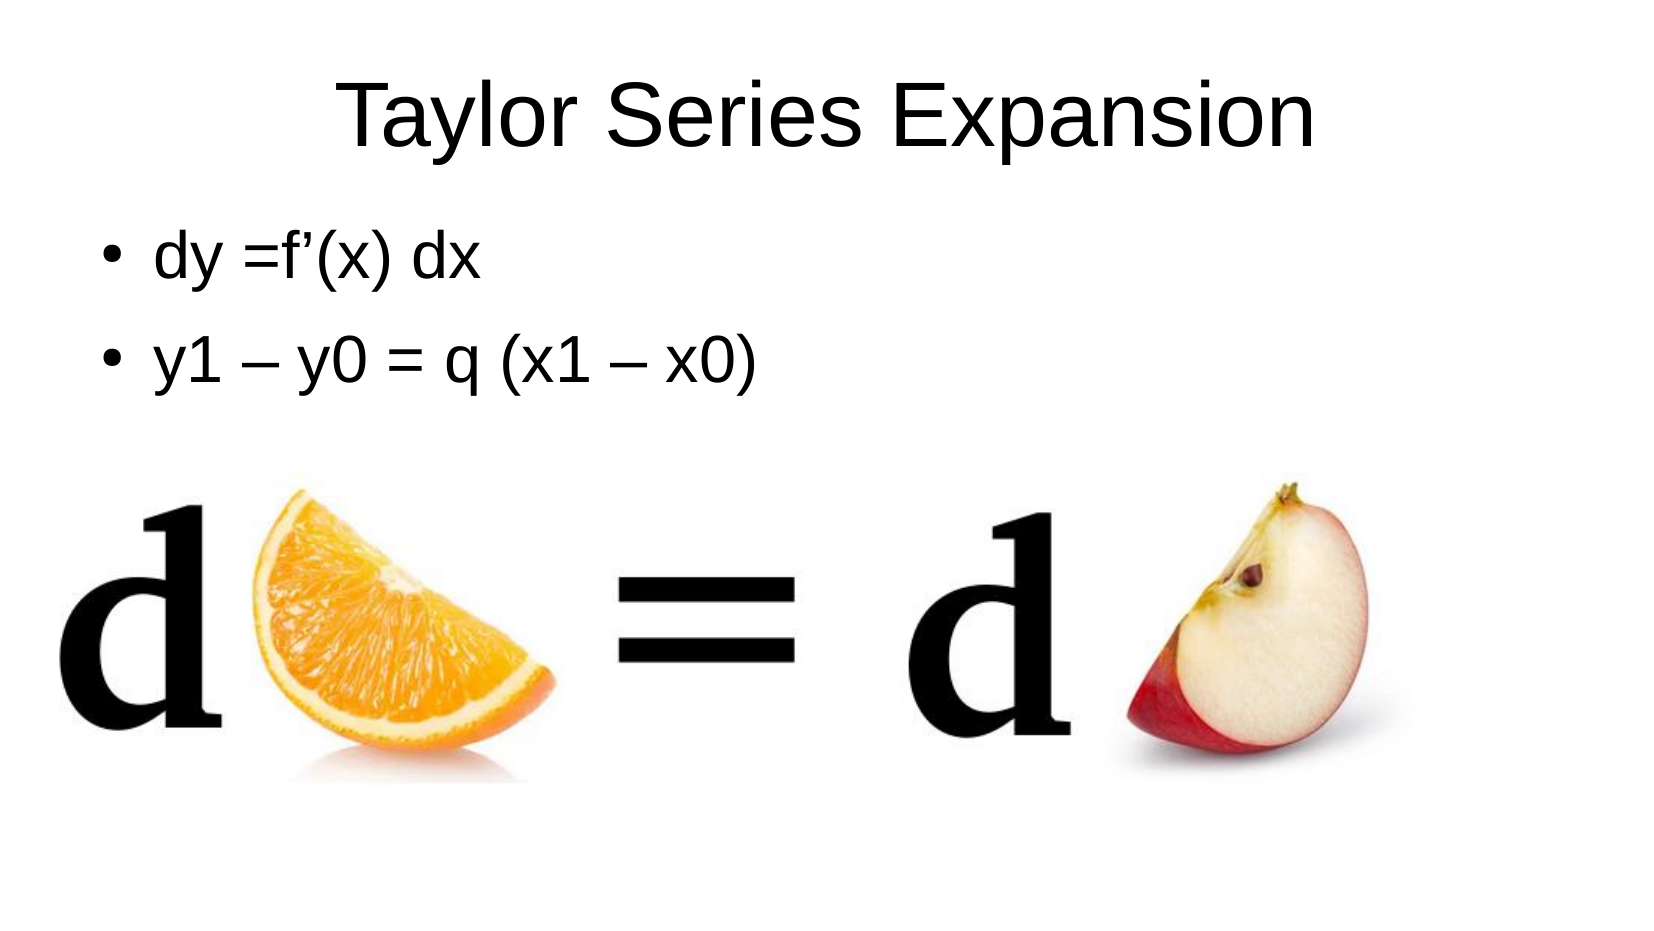

# Taylor Series Expansion
dy =f’(x) dx
y1 – y0 = q (x1 – x0)